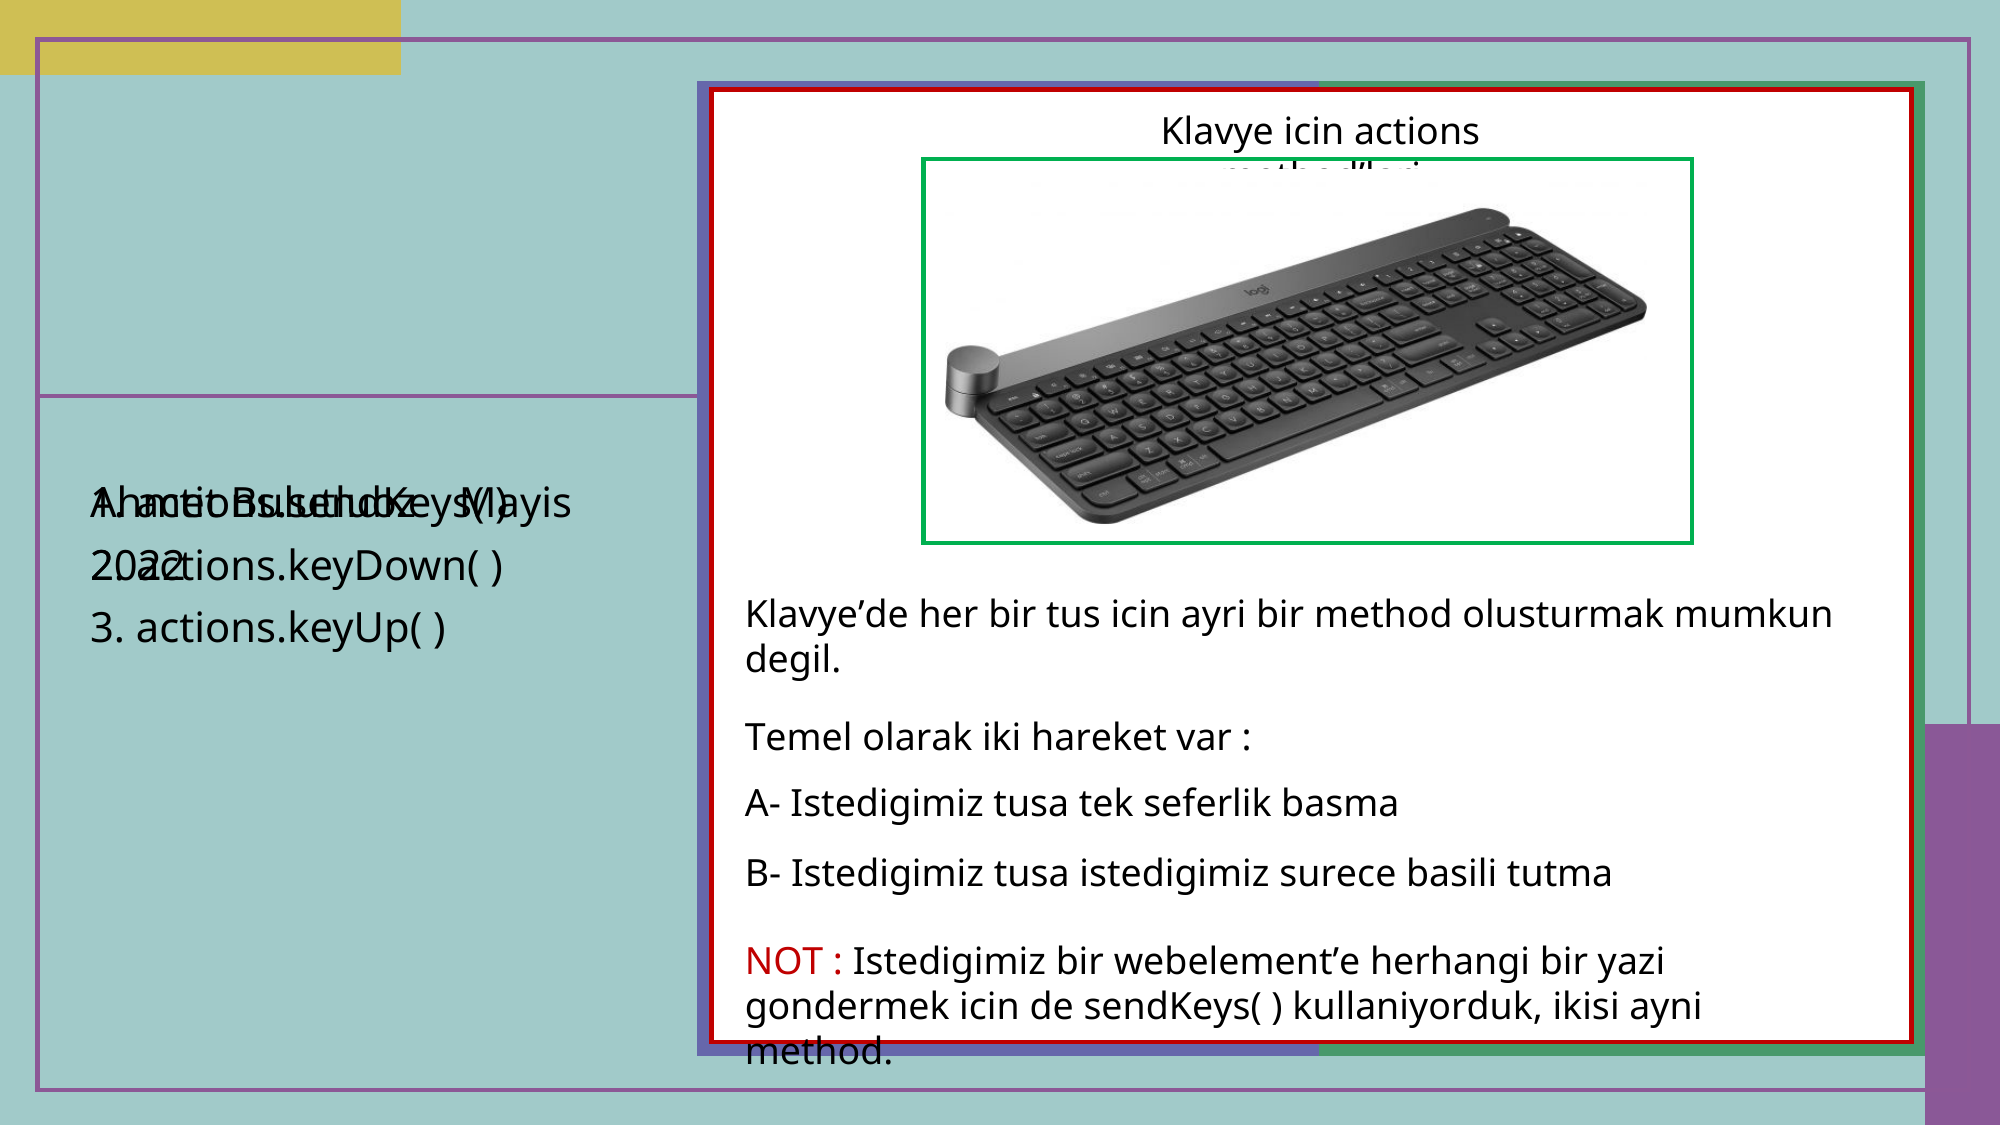

Klavye icin actions method’lari
# Klavye actions method’lari
1. actions.sendKeys( )
2. actions.keyDown( )
3. actions.keyUp( )
Ahmet Bulutluoz Mayis 2022
Klavye’de her bir tus icin ayri bir method olusturmak mumkun degil.
Temel olarak iki hareket var :
A- Istedigimiz tusa tek seferlik basma
B- Istedigimiz tusa istedigimiz surece basili tutma
NOT : Istedigimiz bir webelement’e herhangi bir yazi gondermek icin de sendKeys( ) kullaniyorduk, ikisi ayni method.